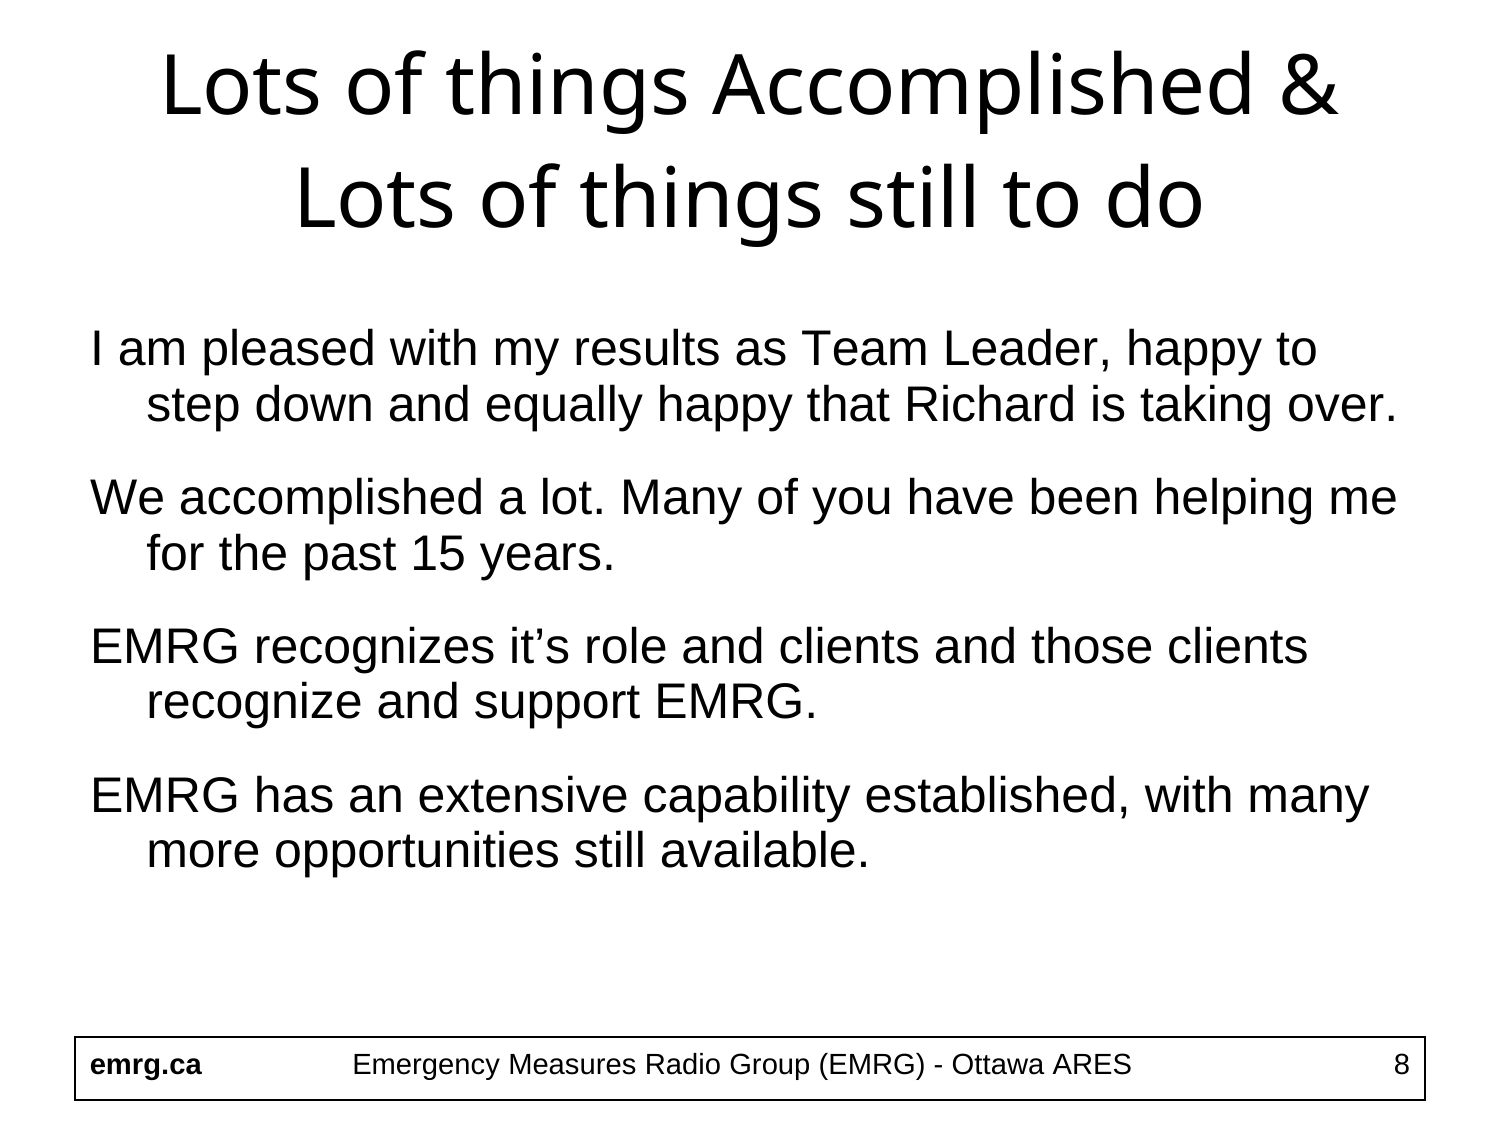

# Lots of things Accomplished & Lots of things still to do
I am pleased with my results as Team Leader, happy to step down and equally happy that Richard is taking over.
We accomplished a lot. Many of you have been helping me for the past 15 years.
EMRG recognizes it’s role and clients and those clients recognize and support EMRG.
EMRG has an extensive capability established, with many more opportunities still available.
Emergency Measures Radio Group (EMRG) - Ottawa ARES